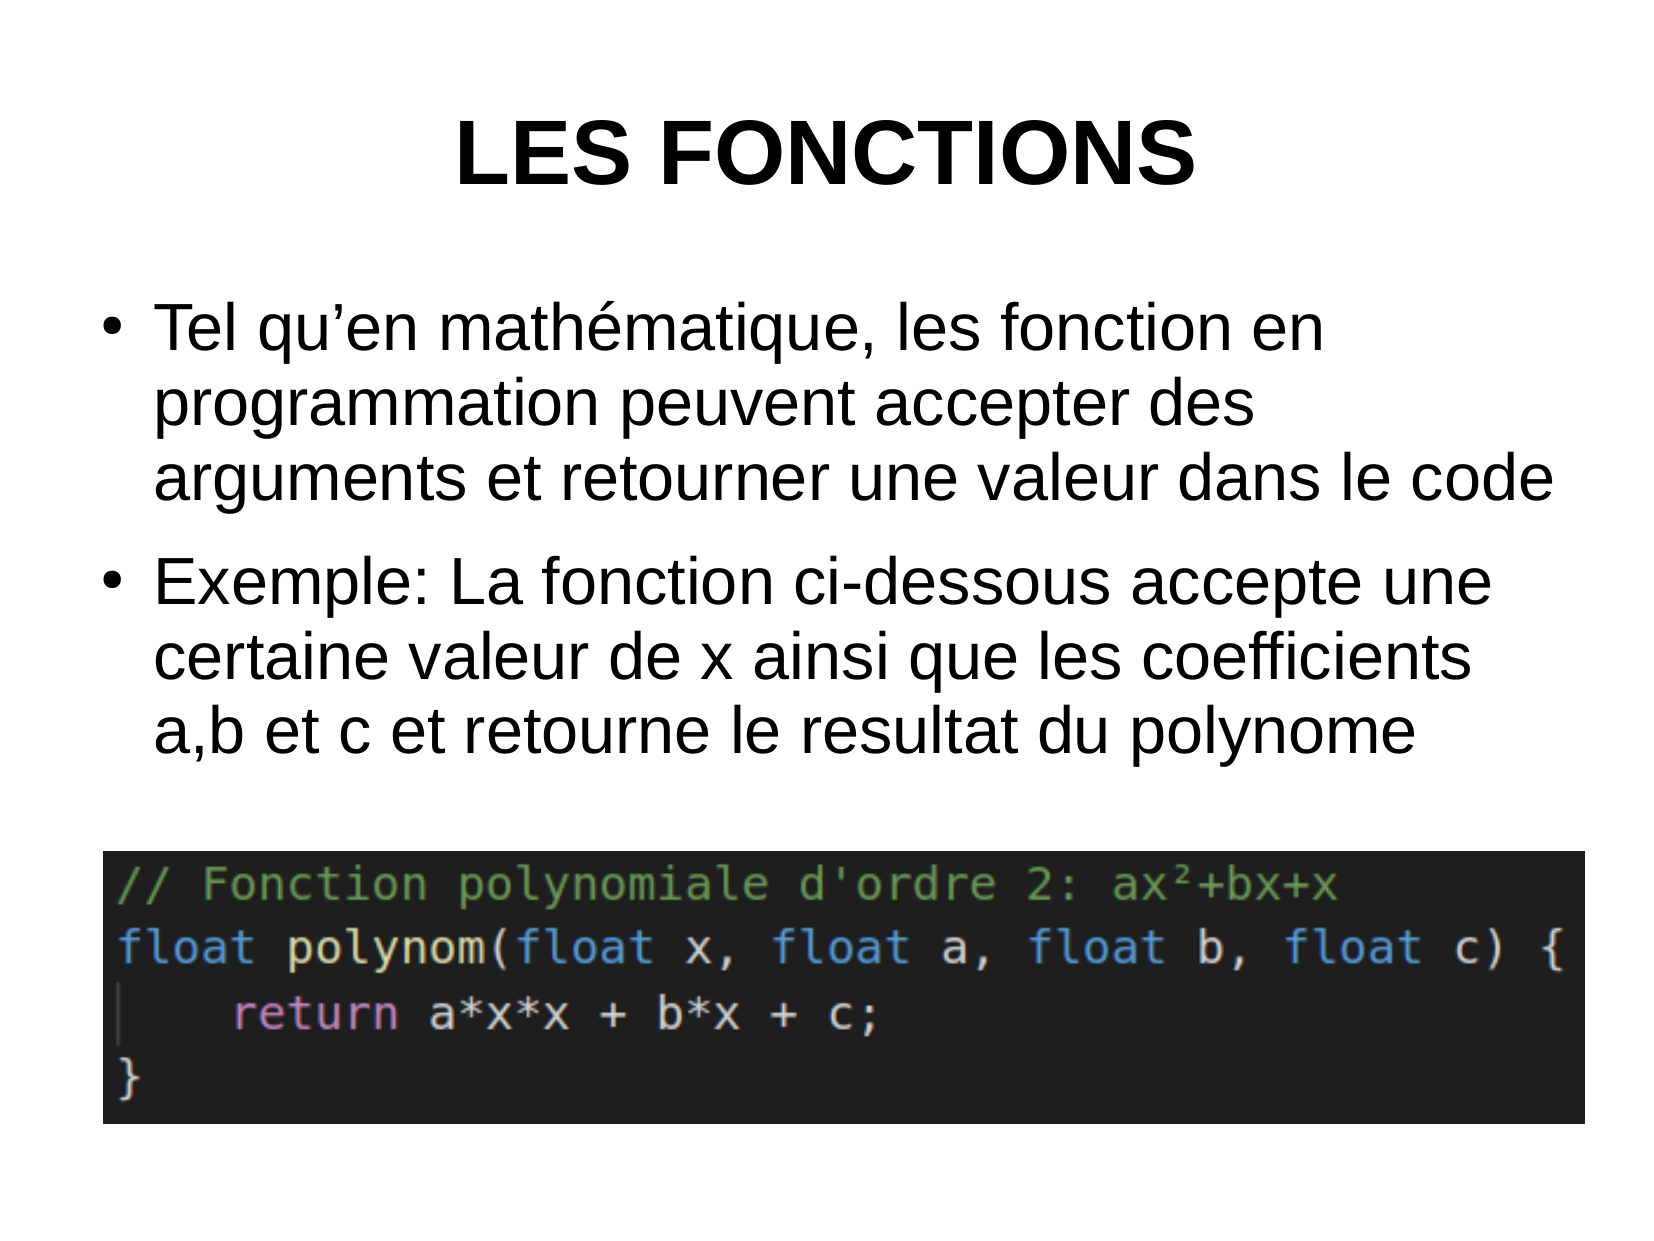

# LES FONCTIONS
Tel qu’en mathématique, les fonction en programmation peuvent accepter des arguments et retourner une valeur dans le code
Exemple: La fonction ci-dessous accepte une certaine valeur de x ainsi que les coefficients a,b et c et retourne le resultat du polynome